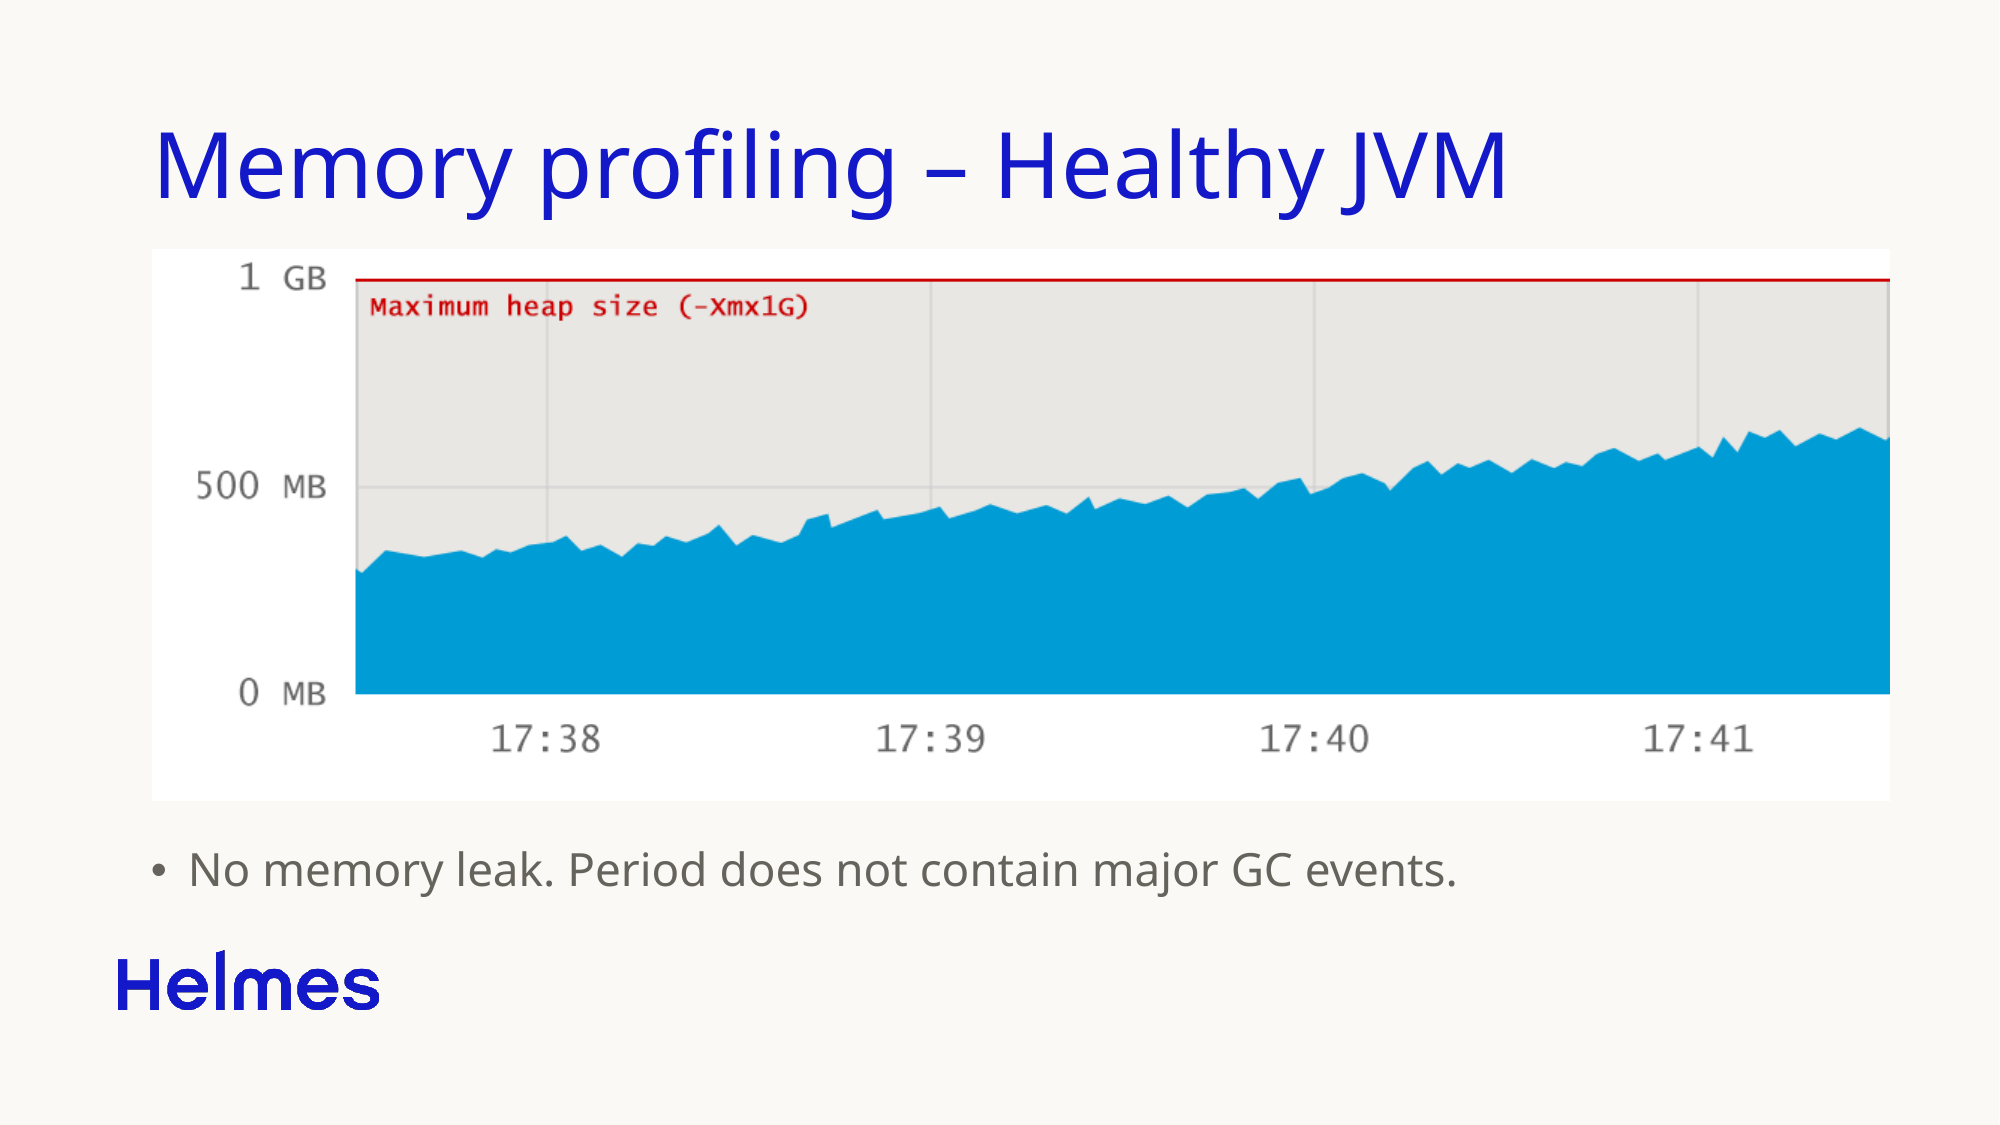

Memory profiling – Healthy JVM
No memory leak. Period does not contain major GC events.